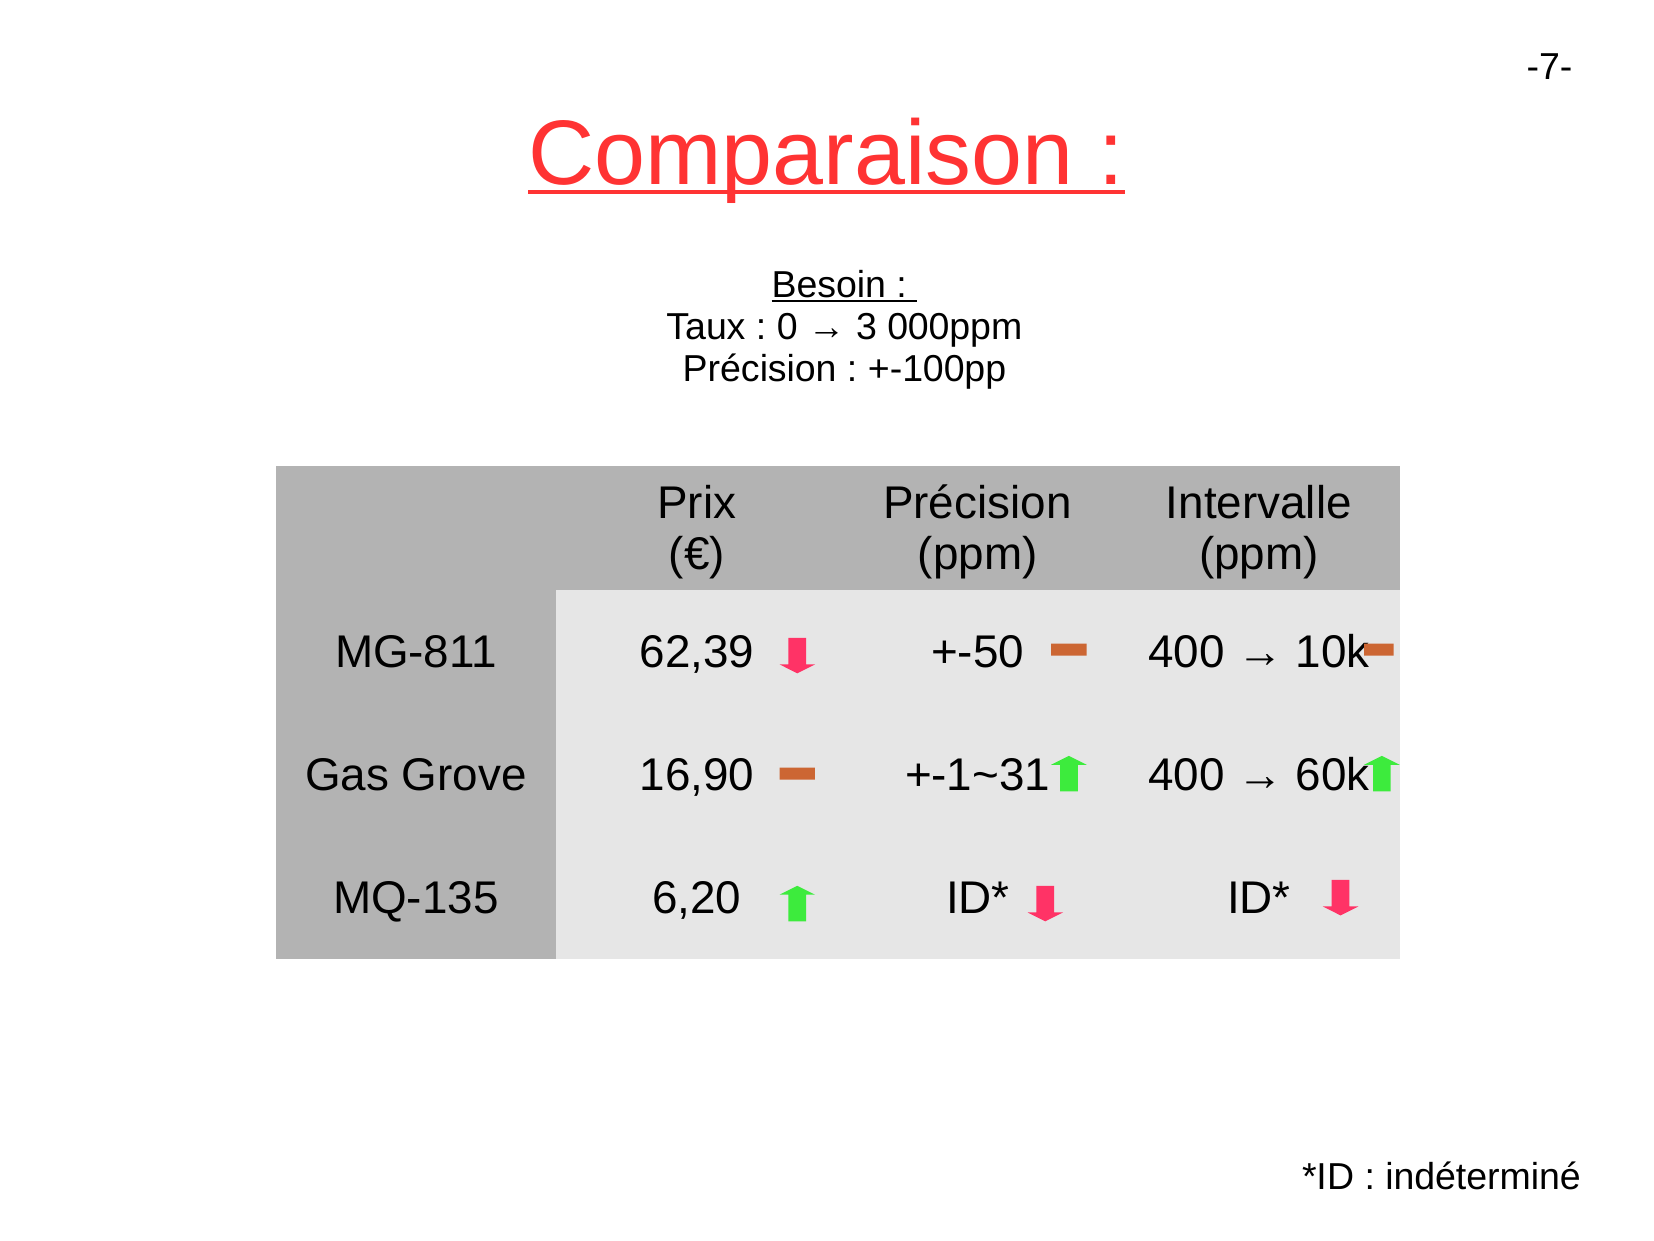

-7-
# Comparaison :
Besoin :
Taux : 0 → 3 000ppm
Précision : +-100pp
| | Prix (€) | Précision (ppm) | Intervalle (ppm) |
| --- | --- | --- | --- |
| MG-811 | 62,39 | +-50 | 400 → 10k |
| Gas Grove | 16,90 | +-1~31 | 400 → 60k |
| MQ-135 | 6,20 | ID\* | ID\* |
*ID : indéterminé